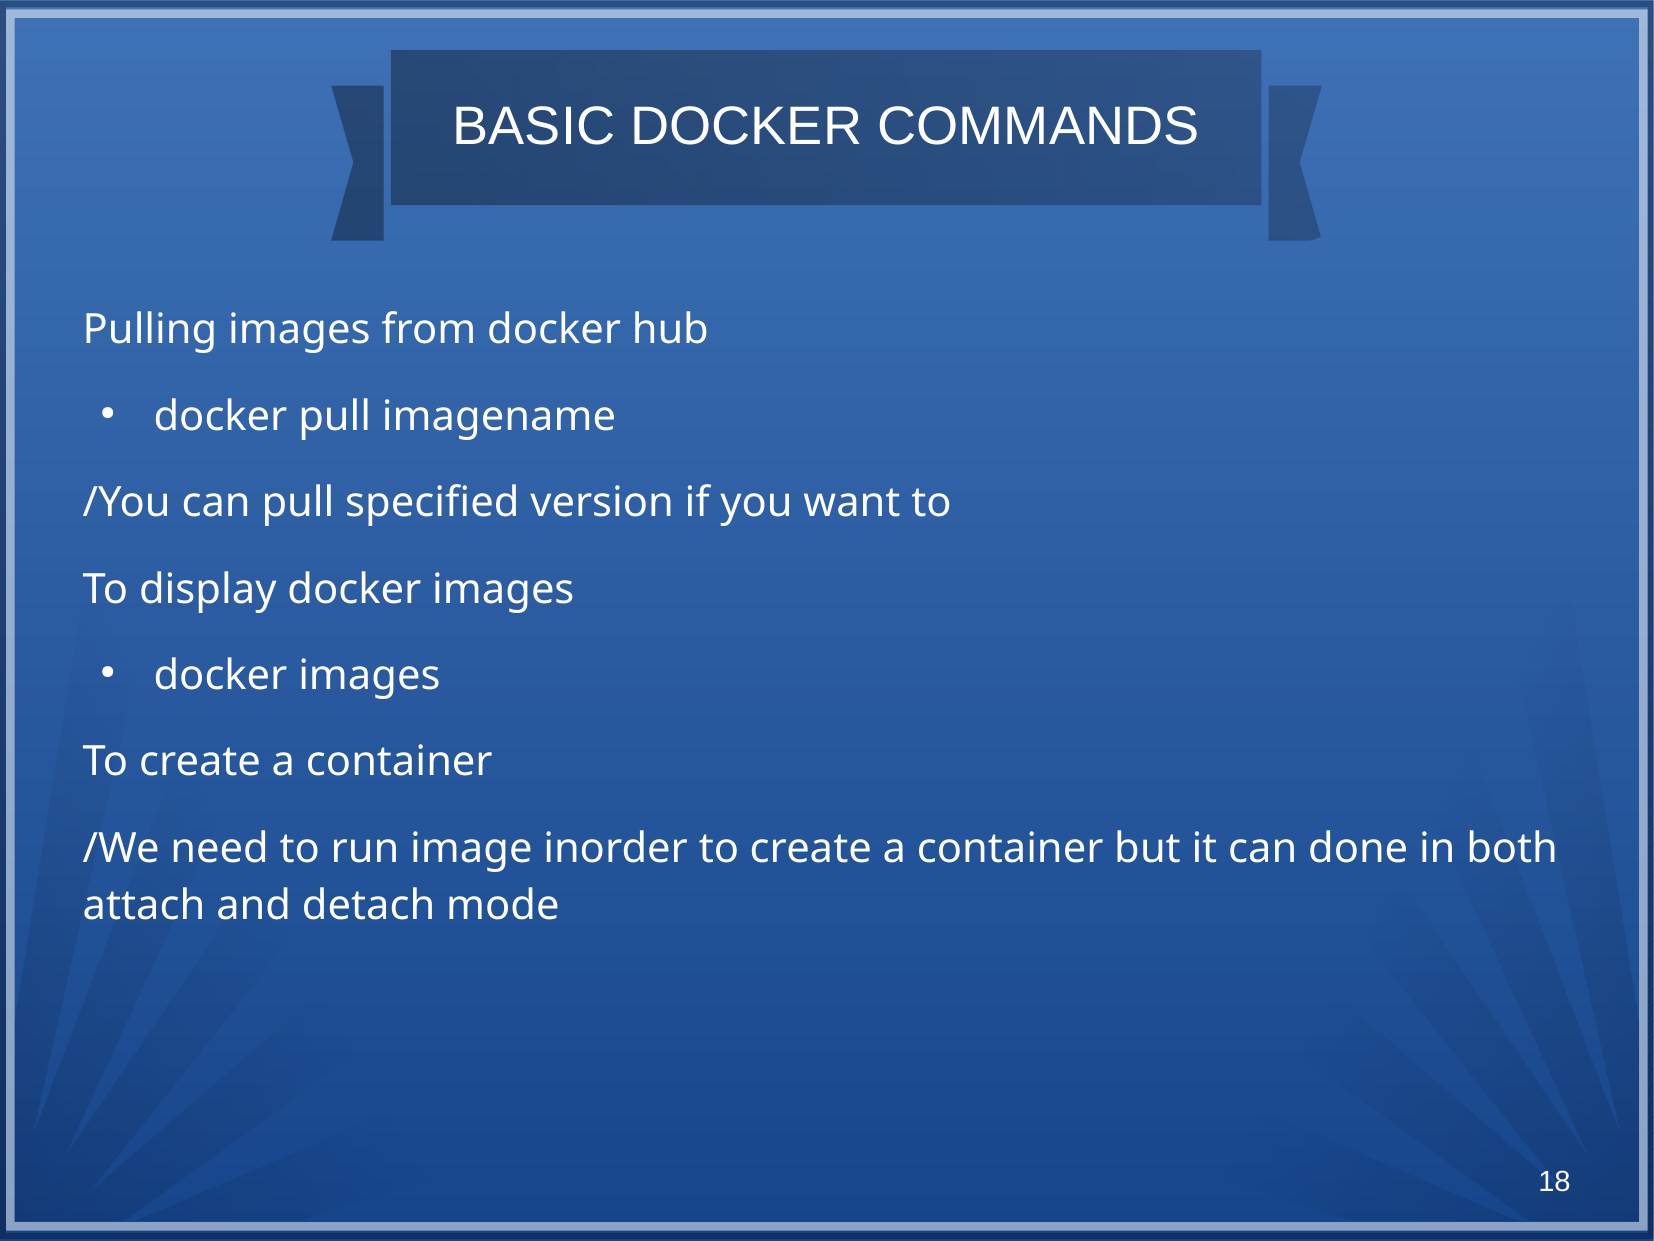

# BASIC DOCKER COMMANDS
Pulling images from docker hub
docker pull imagename
/You can pull specified version if you want to
To display docker images
docker images
To create a container
/We need to run image inorder to create a container but it can done in both attach and detach mode
18